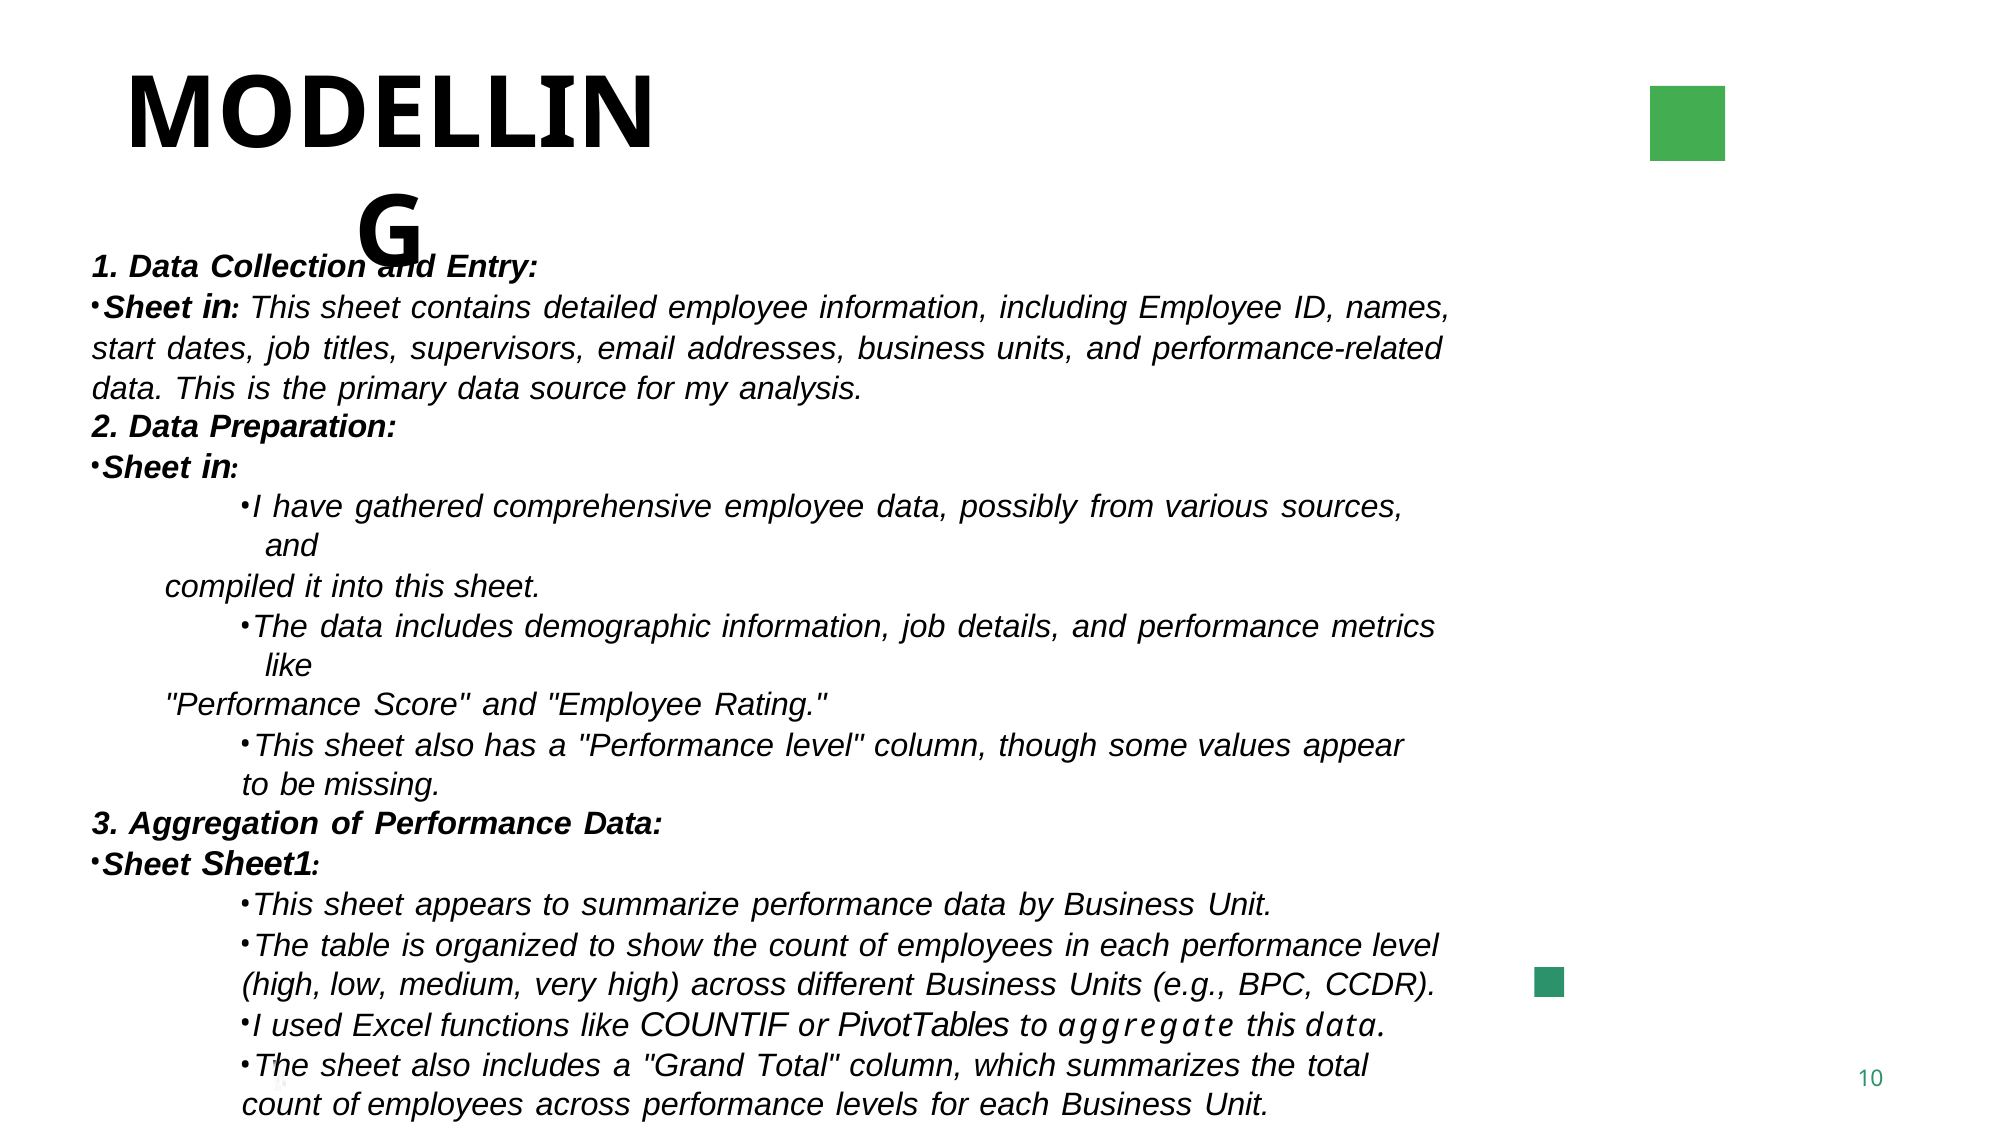

# MODELLING
Data Collection and Entry:
	Sheet in: This sheet contains detailed employee information, including Employee ID, names, start dates, job titles, supervisors, email addresses, business units, and performance-related data. This is the primary data source for my analysis.
Data Preparation:
Sheet in:
I have gathered comprehensive employee data, possibly from various sources, and
compiled it into this sheet.
The data includes demographic information, job details, and performance metrics like
"Performance Score" and "Employee Rating."
	This sheet also has a "Performance level" column, though some values appear to be missing.
Aggregation of Performance Data:
Sheet Sheet1:
This sheet appears to summarize performance data by Business Unit.
	The table is organized to show the count of employees in each performance level (high, low, medium, very high) across different Business Units (e.g., BPC, CCDR).
I used Excel functions like COUNTIF or PivotTables to aggregate this data.
	The sheet also includes a "Grand Total" column, which summarizes the total count of employees across performance levels for each Business Unit.